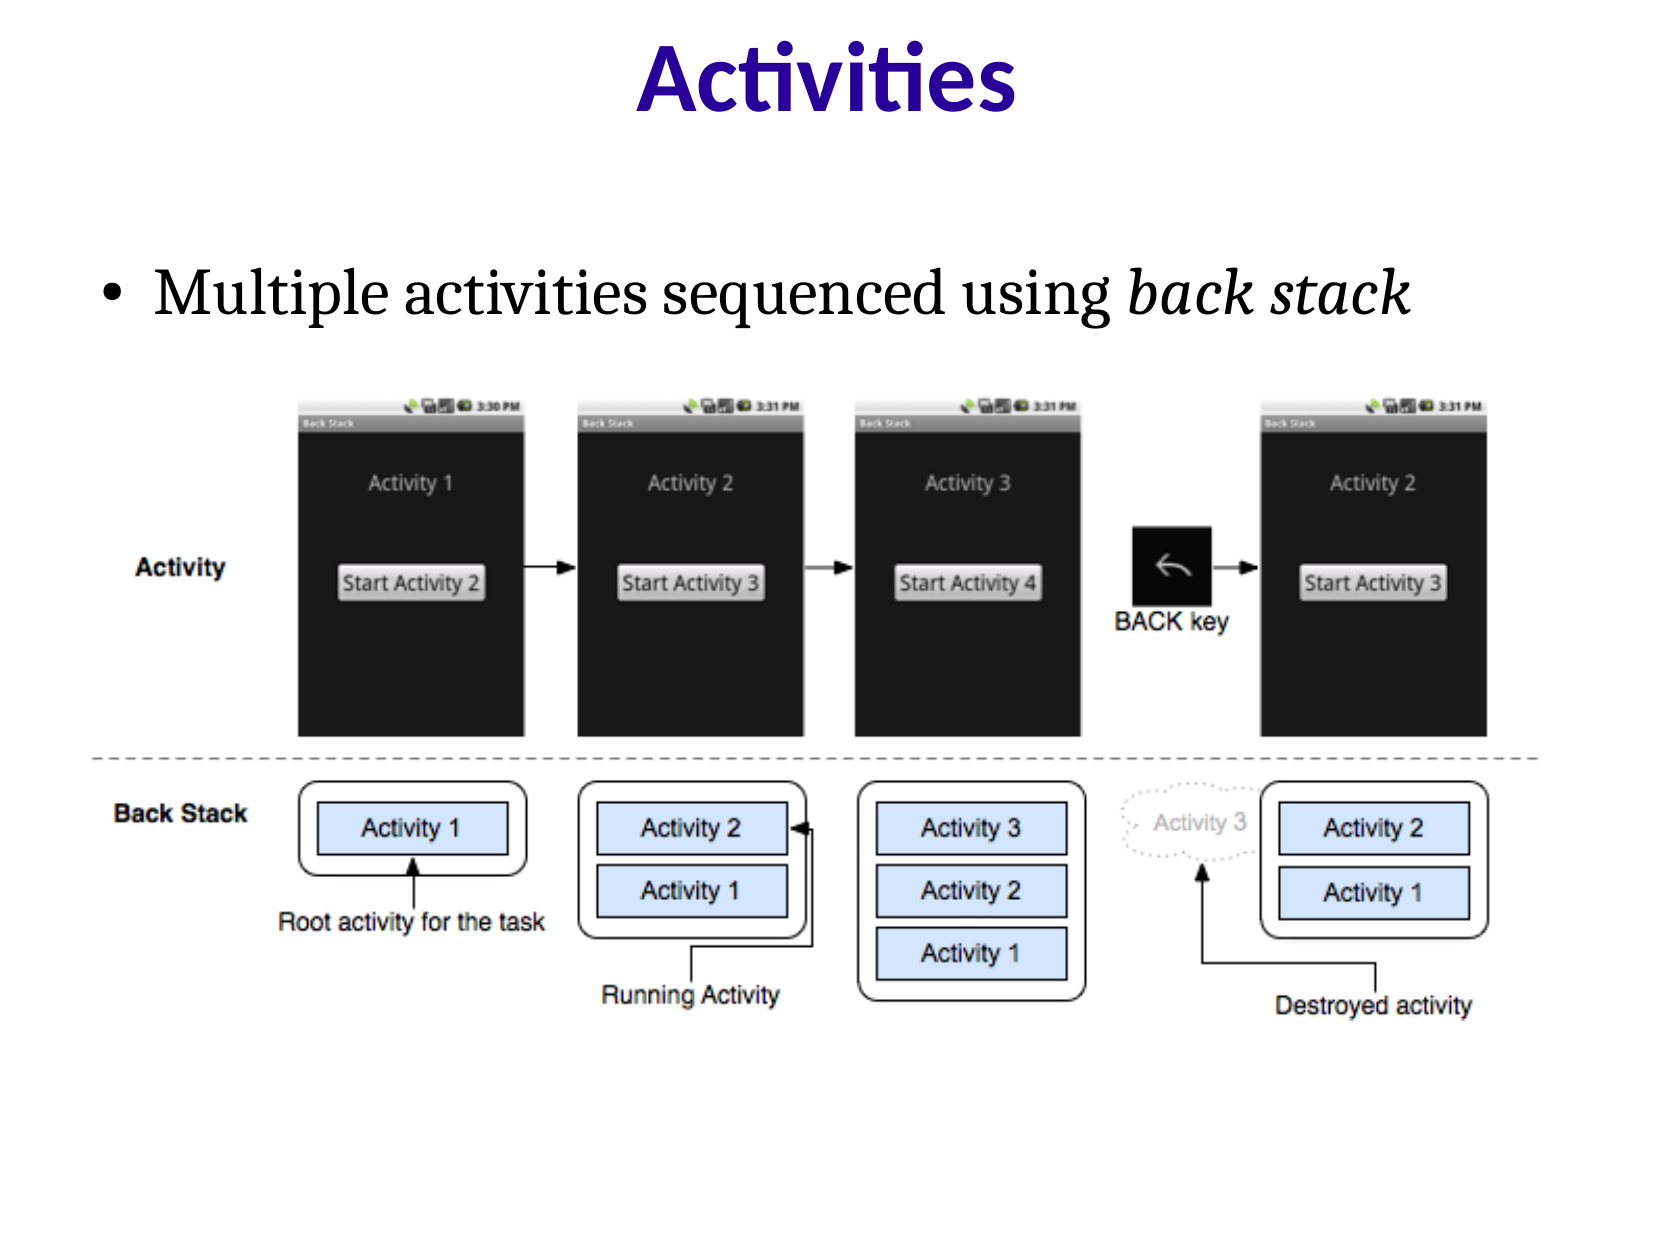

# Activities
Multiple activities sequenced using back stack